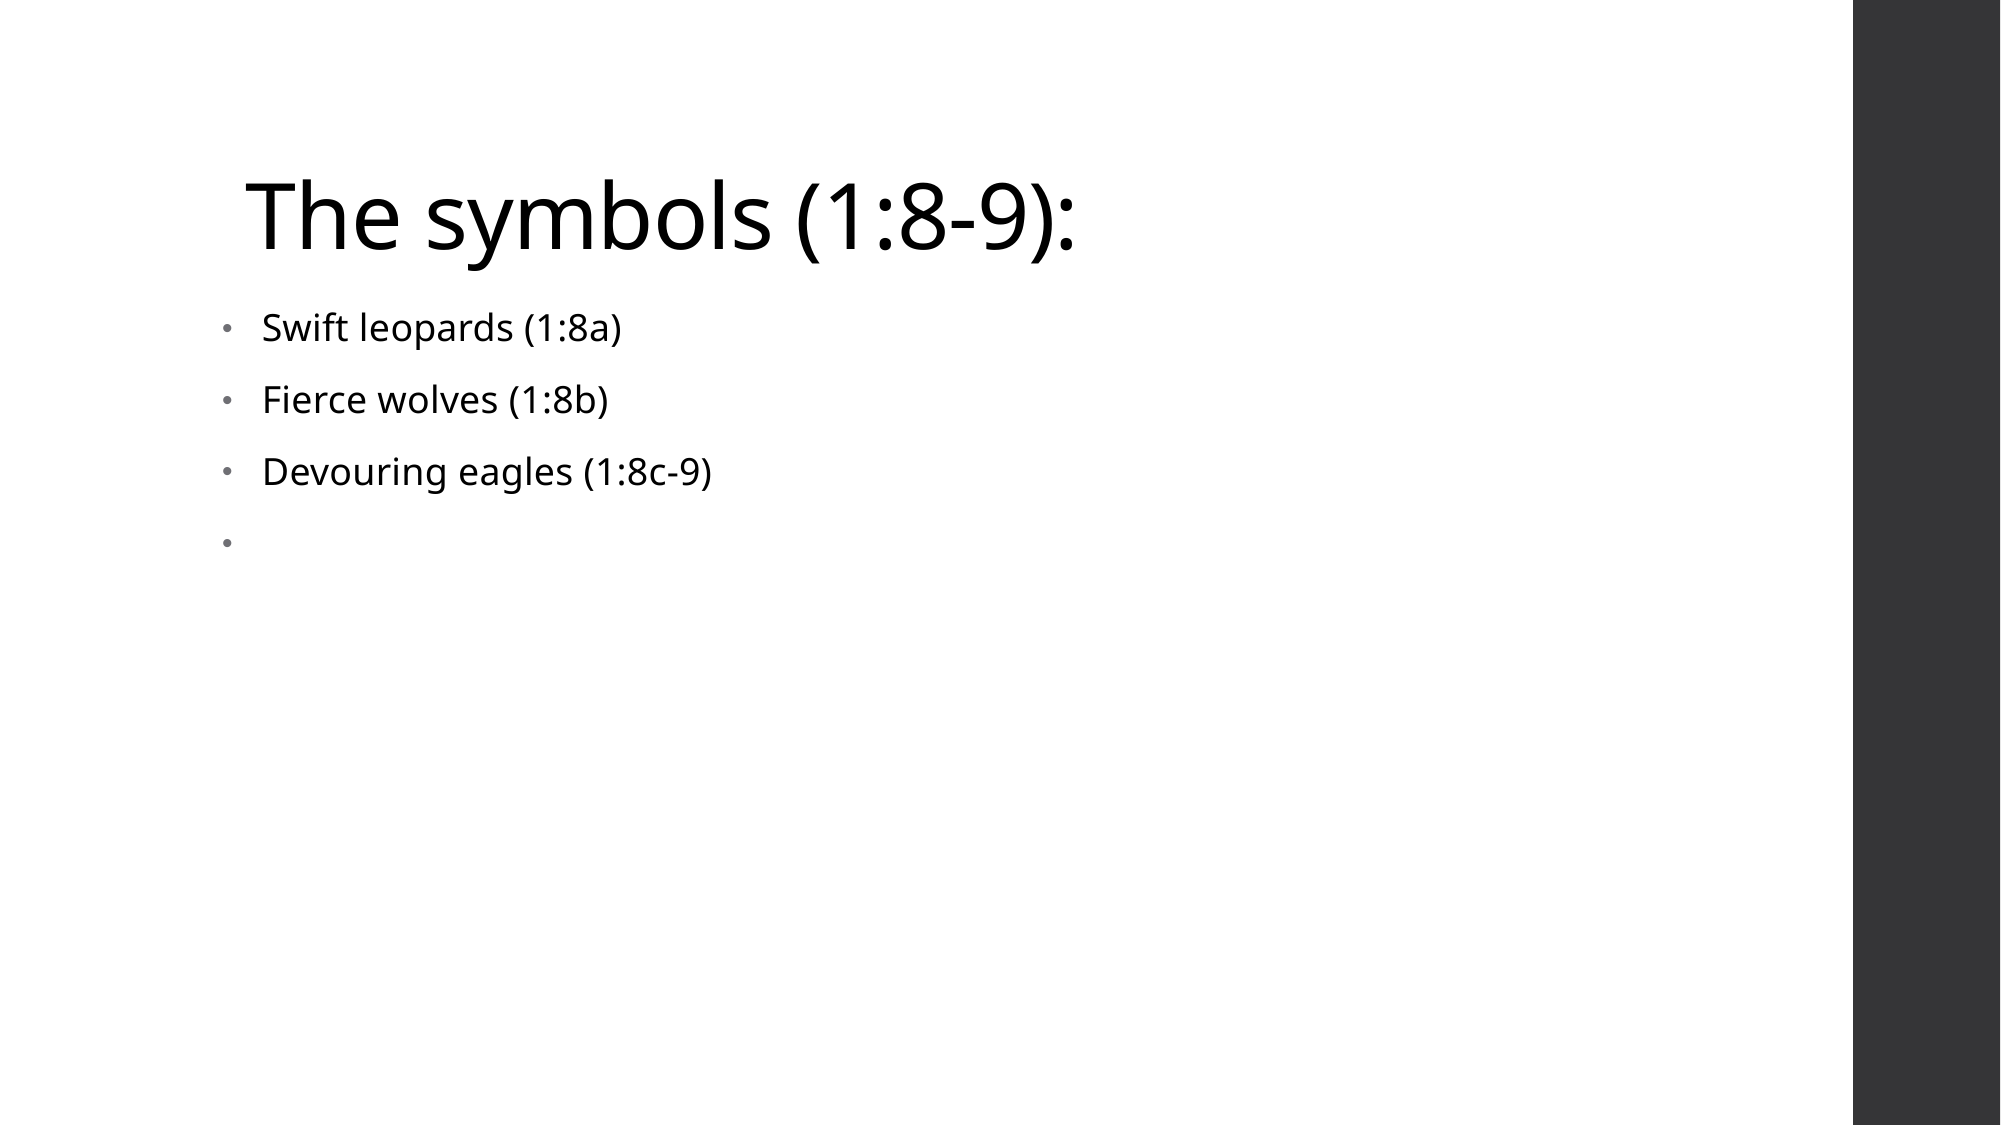

# The symbols (1:8-9):
 Swift leopards (1:8a)
 Fierce wolves (1:8b)
 Devouring eagles (1:8c-9)